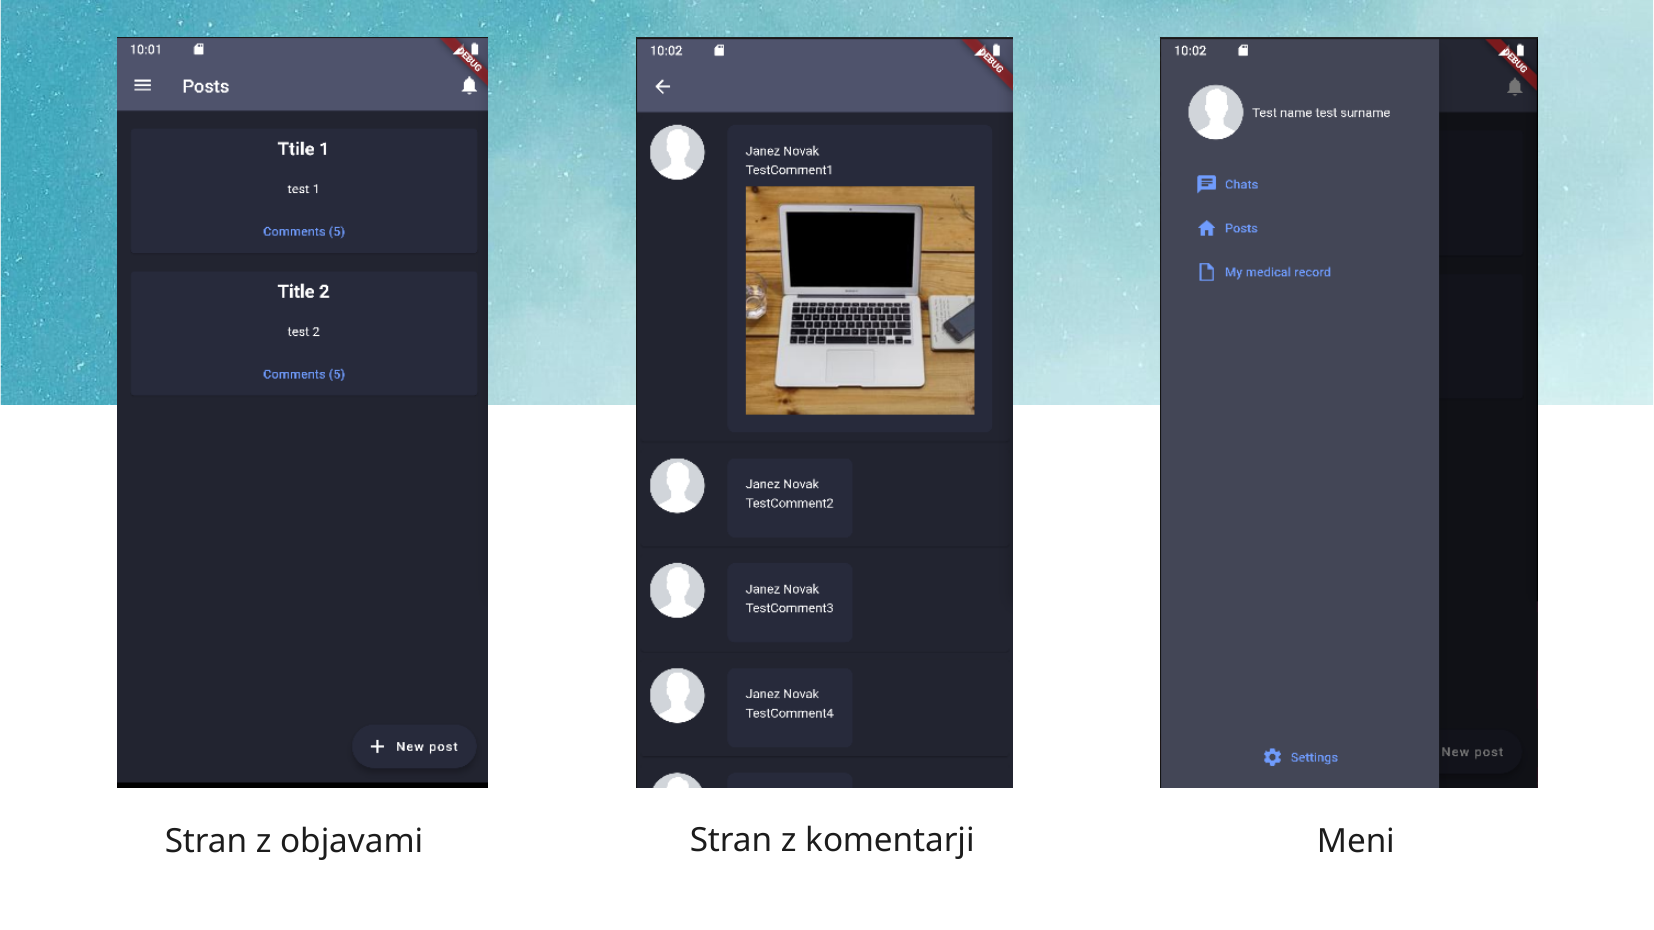

Stran z komentarji
Stran z objavami
Meni